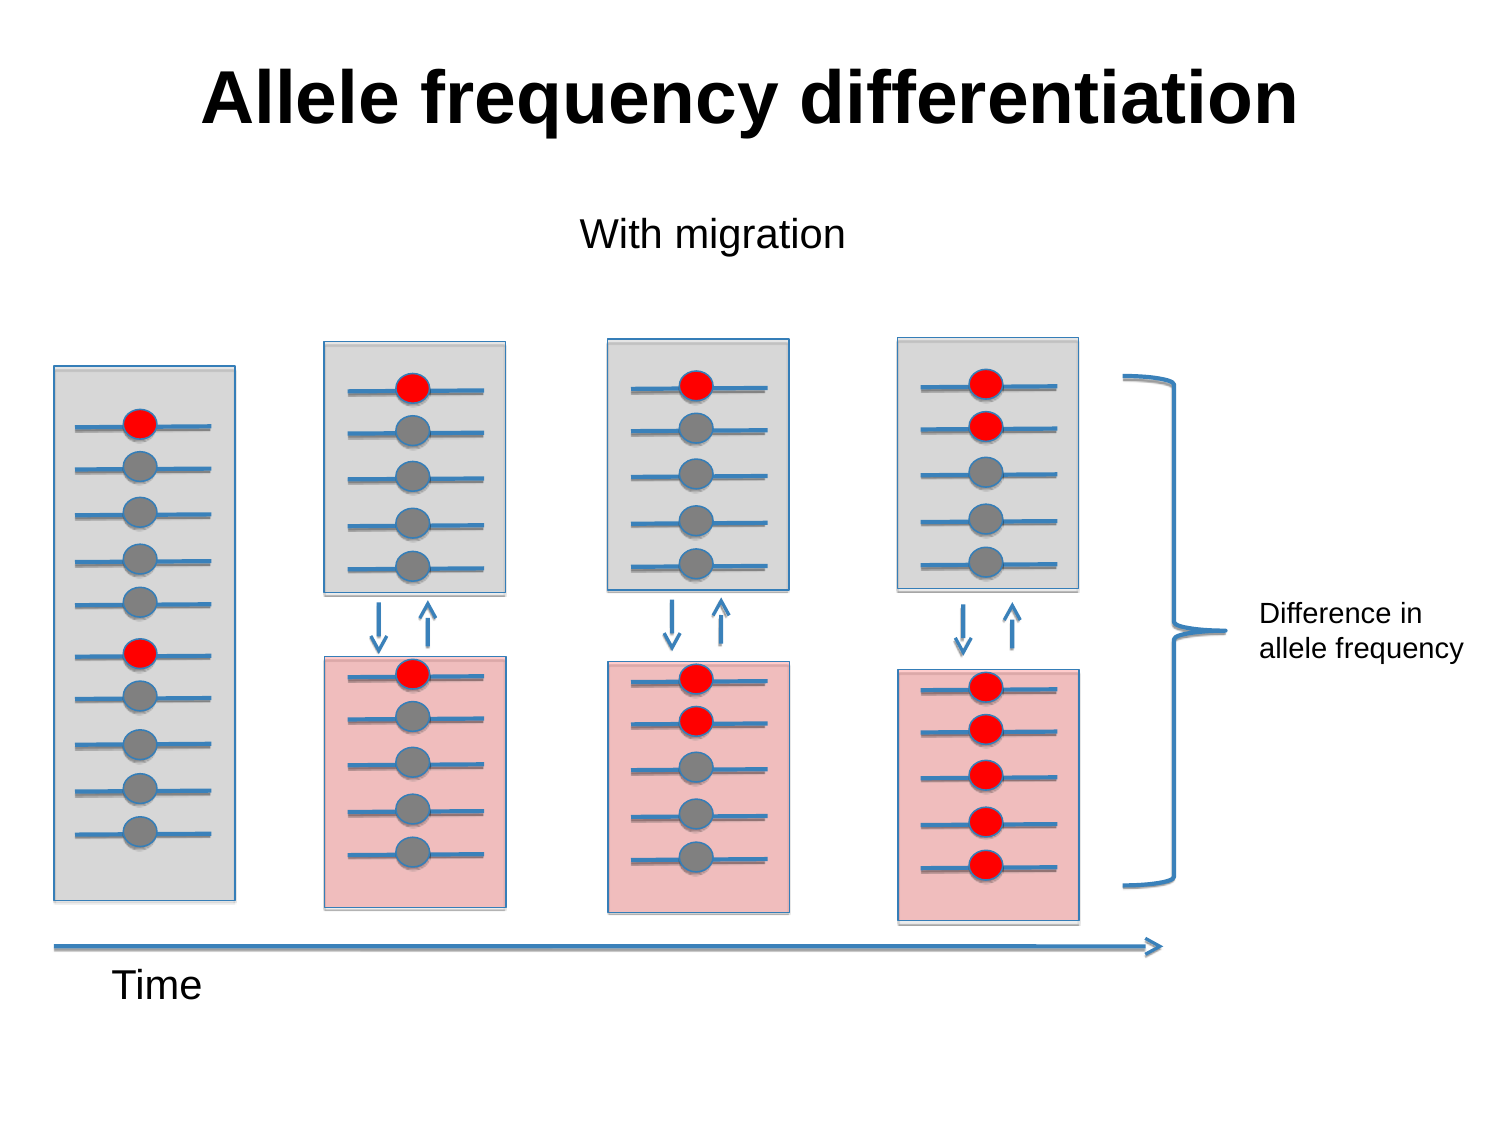

# Allele frequency differentiation
With migration
Difference in
allele frequency
Time